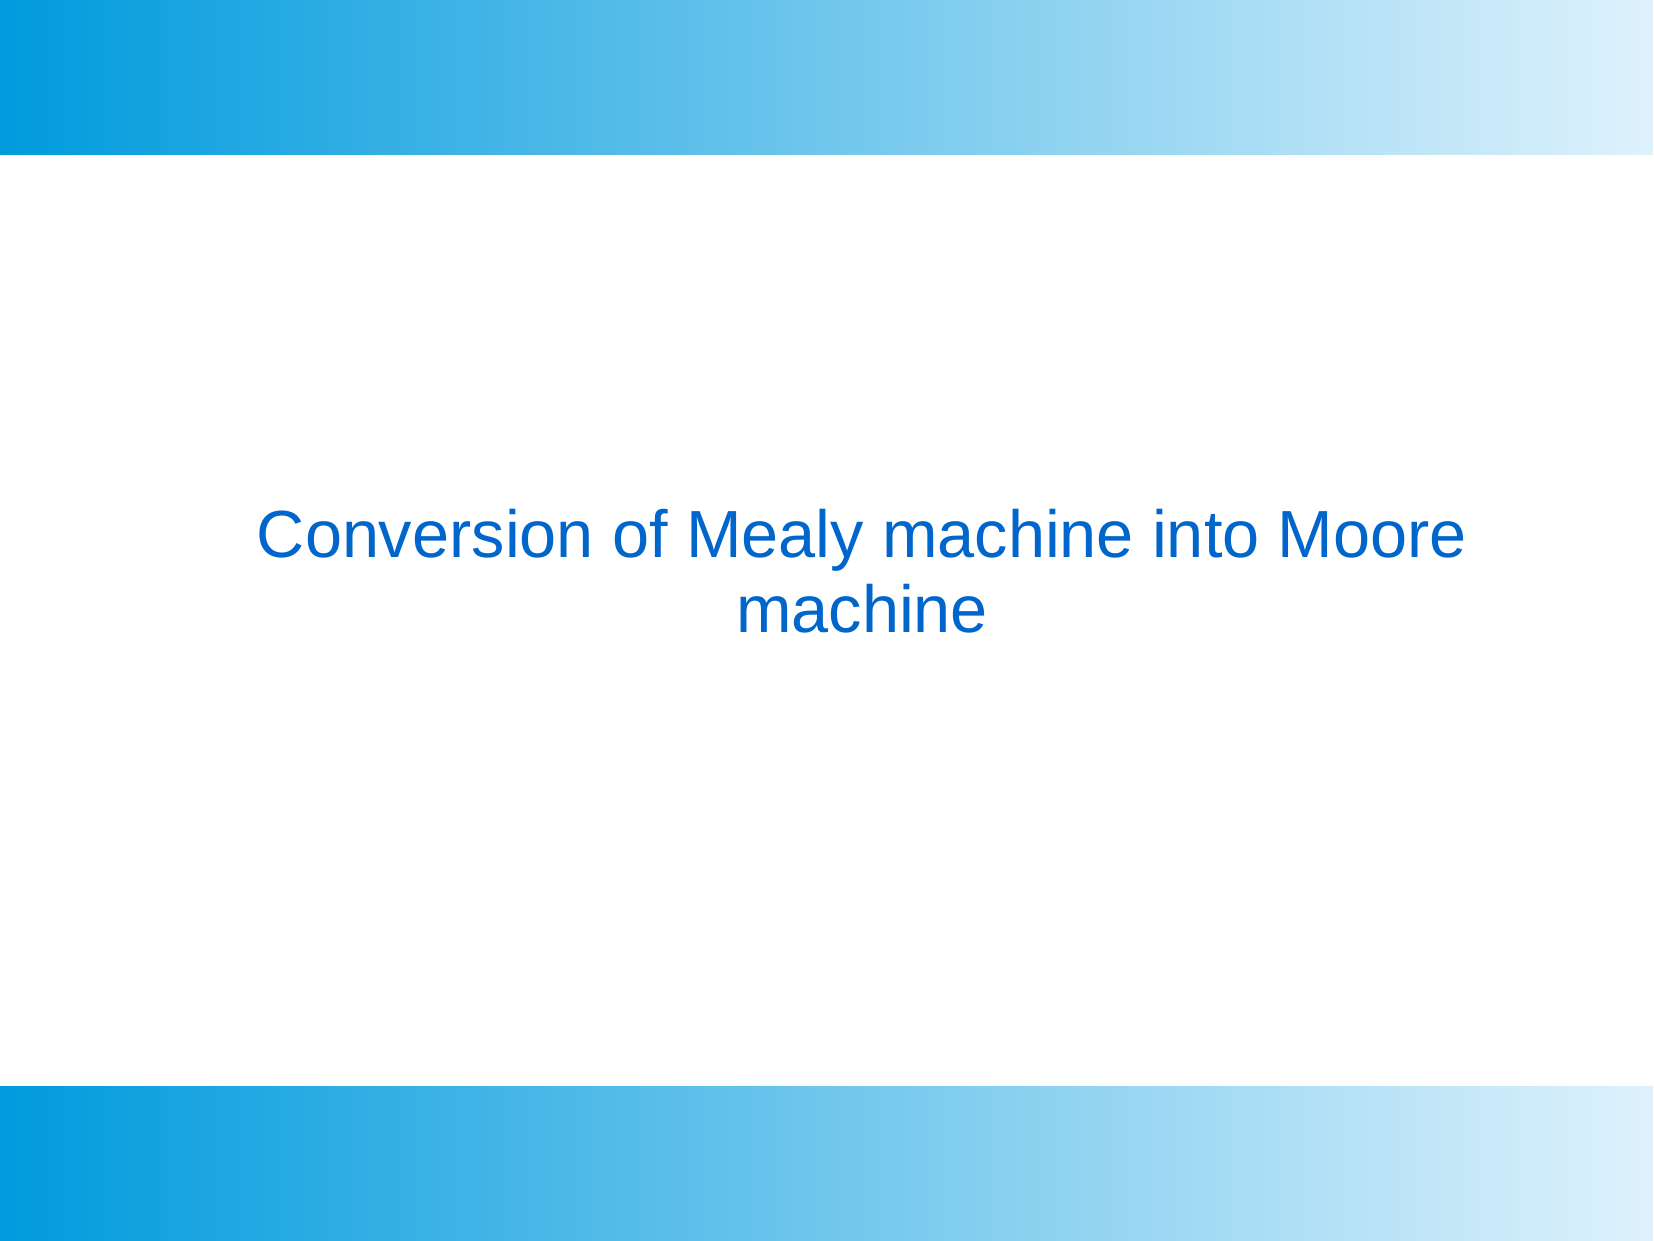

# Conversion of Mealy machine into Moore machine